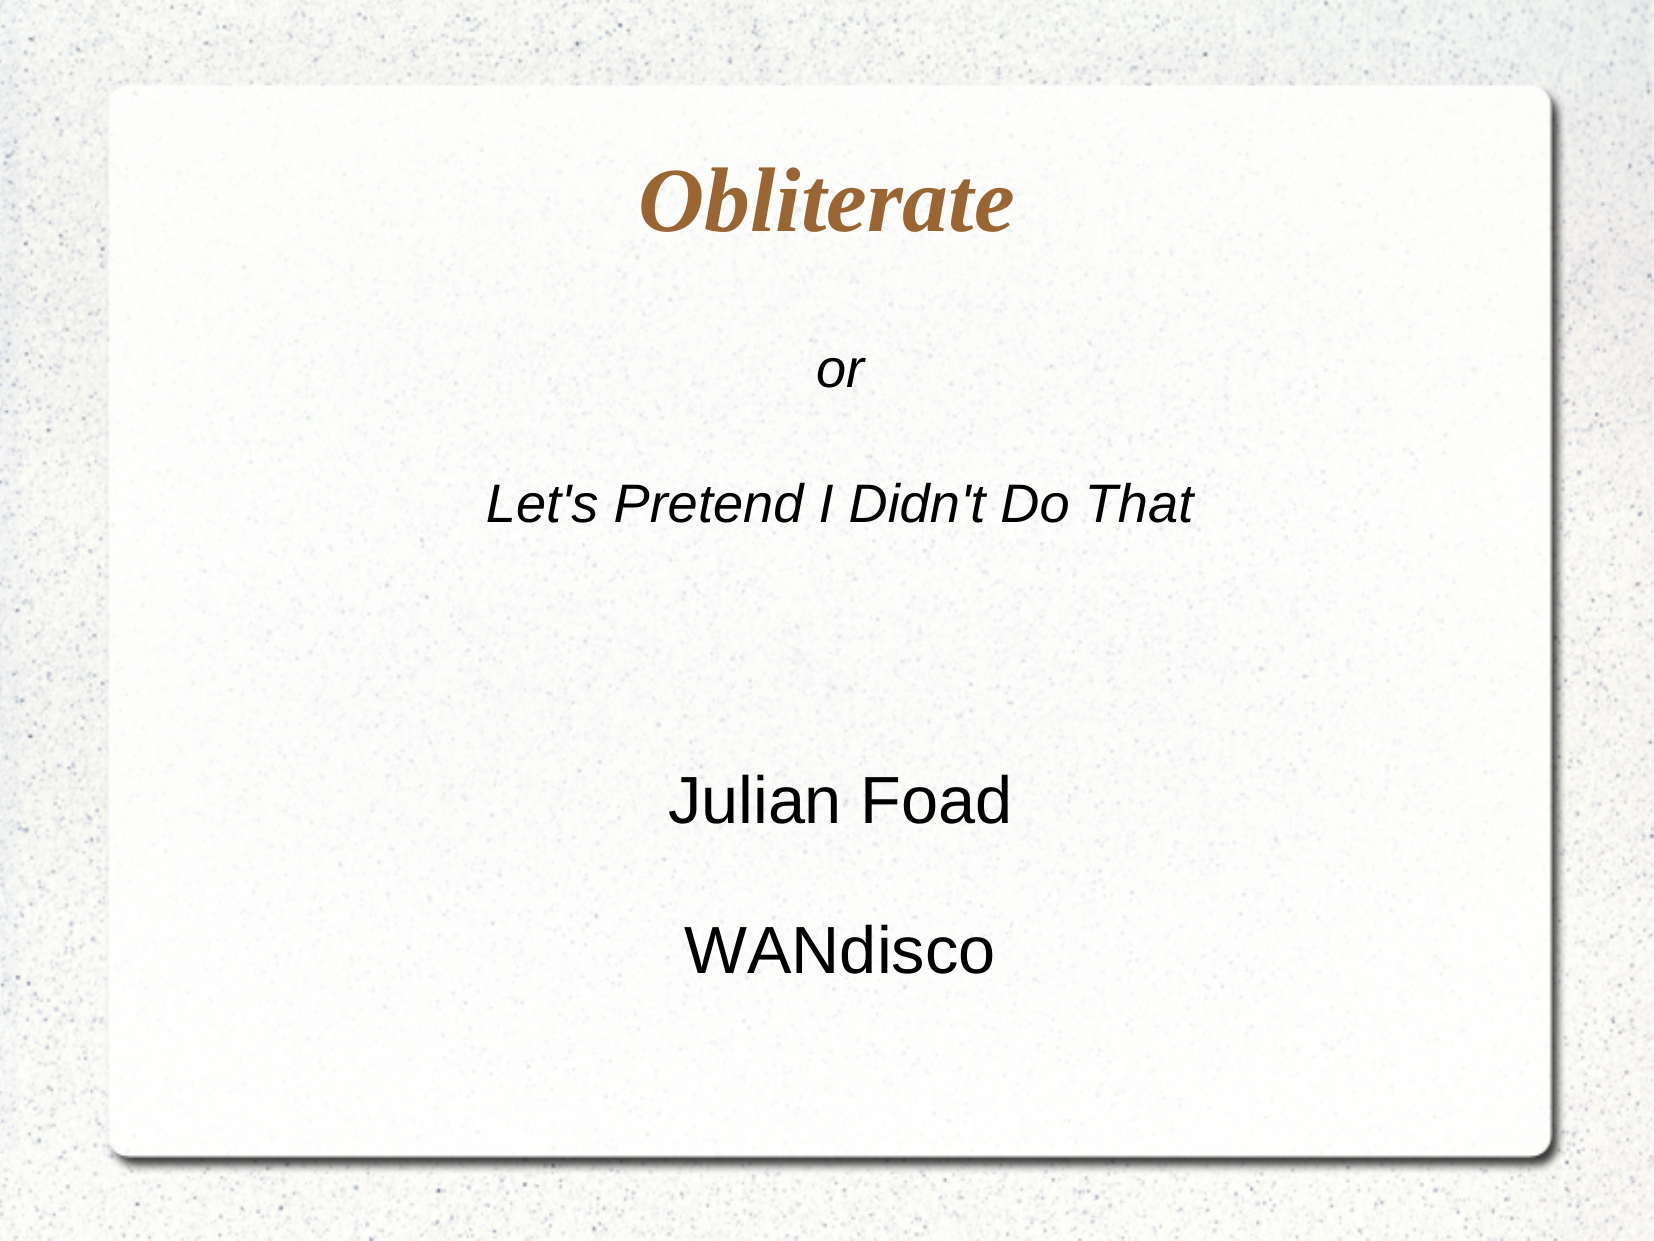

# Obliterate
or
Let's Pretend I Didn't Do That
Julian Foad
WANdisco